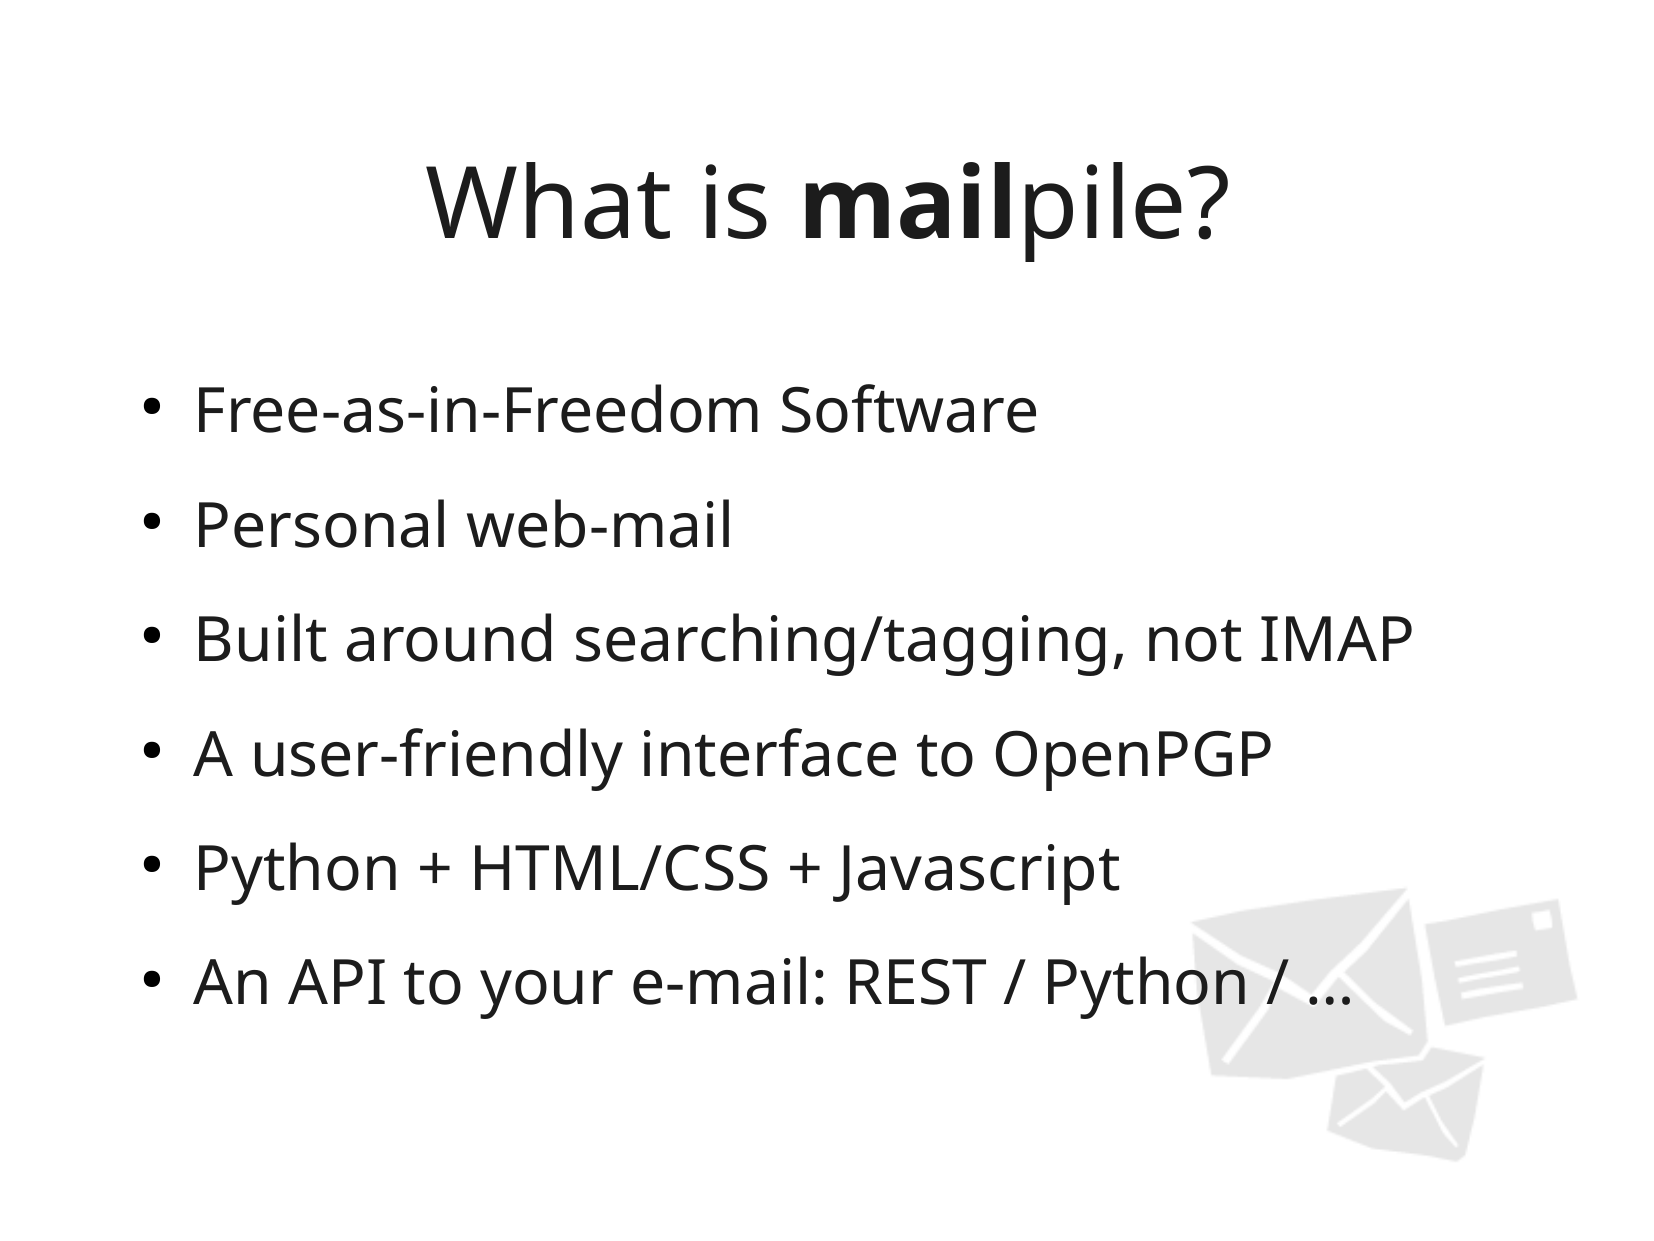

# What is mailpile?
Free-as-in-Freedom Software
Personal web-mail
Built around searching/tagging, not IMAP
A user-friendly interface to OpenPGP
Python + HTML/CSS + Javascript
An API to your e-mail: REST / Python / …